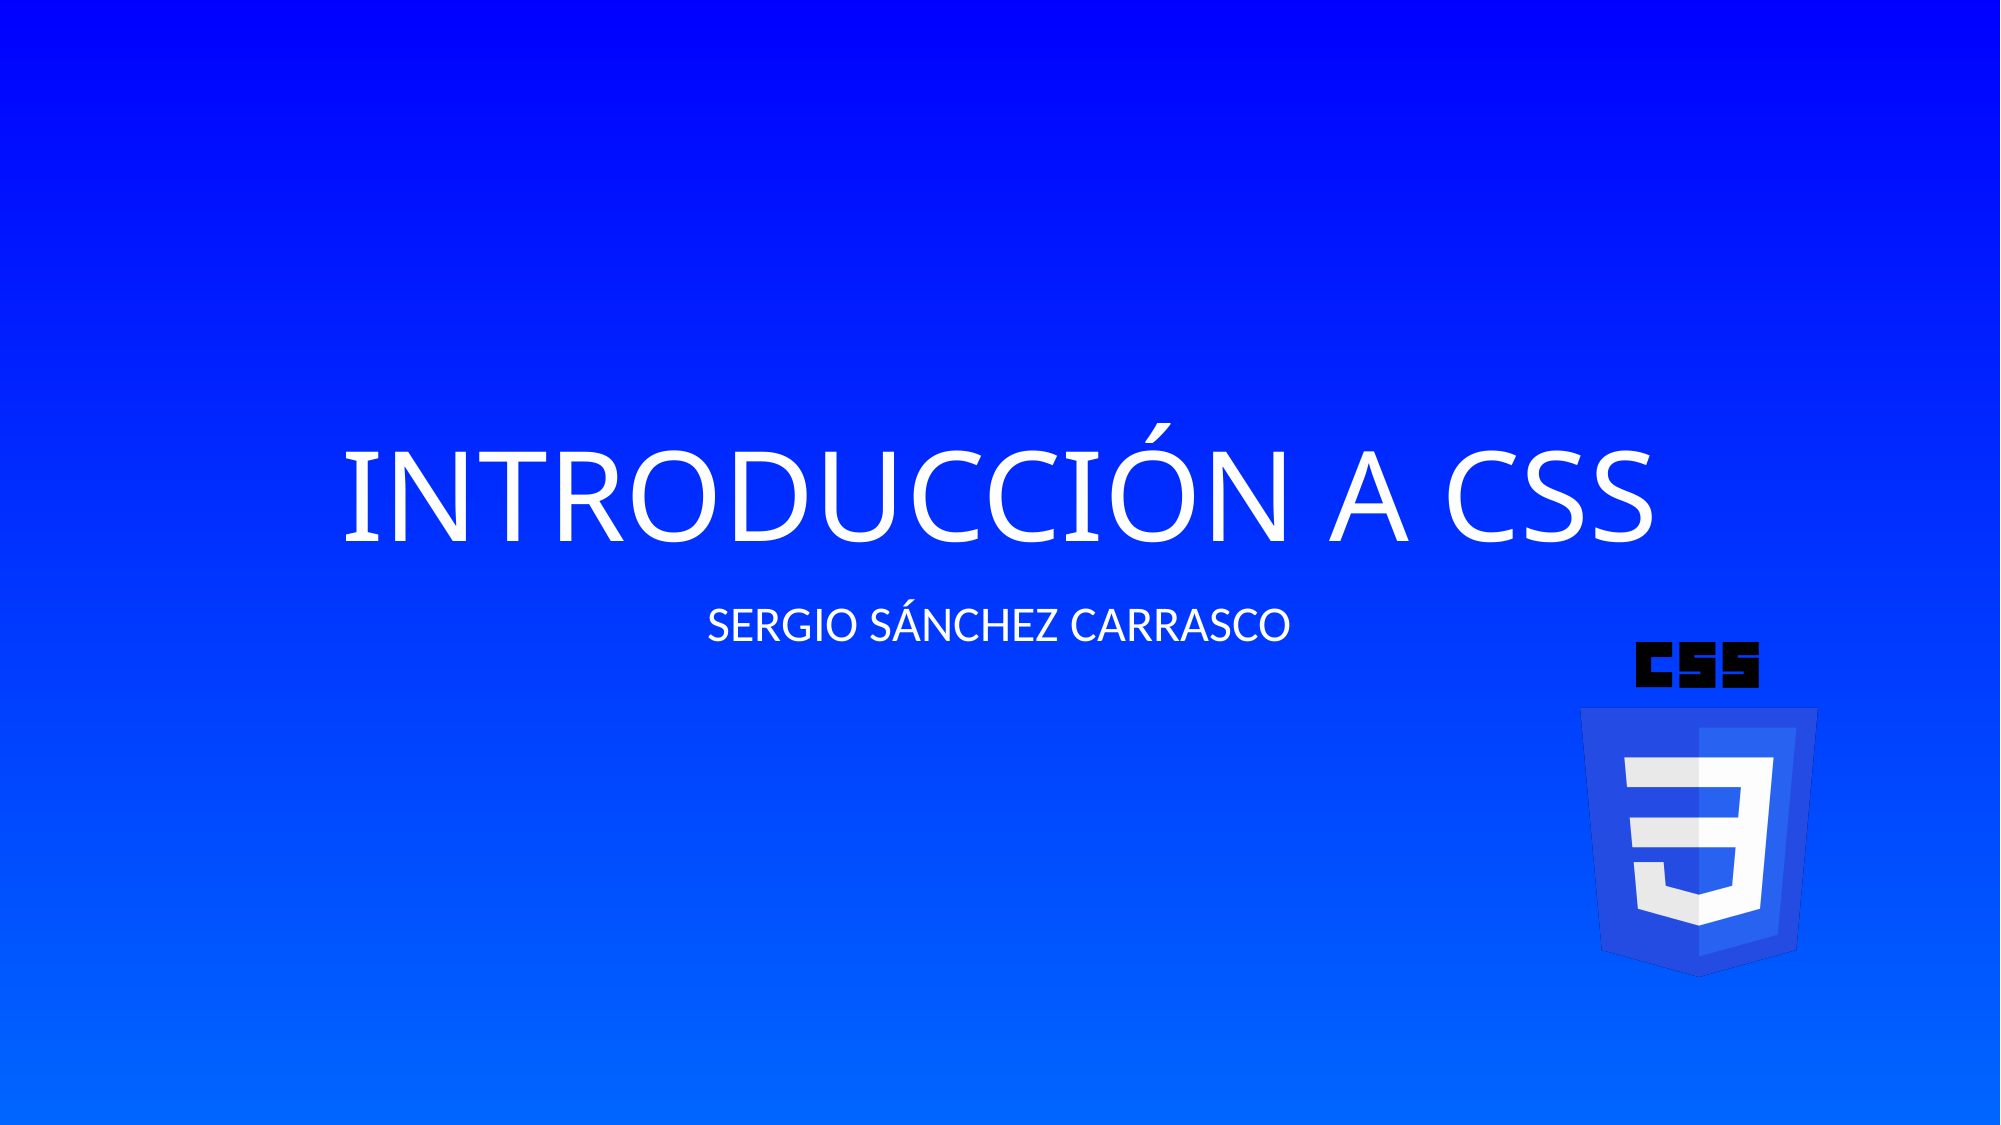

# INTRODUCCIÓN A CSS
SERGIO SÁNCHEZ CARRASCO